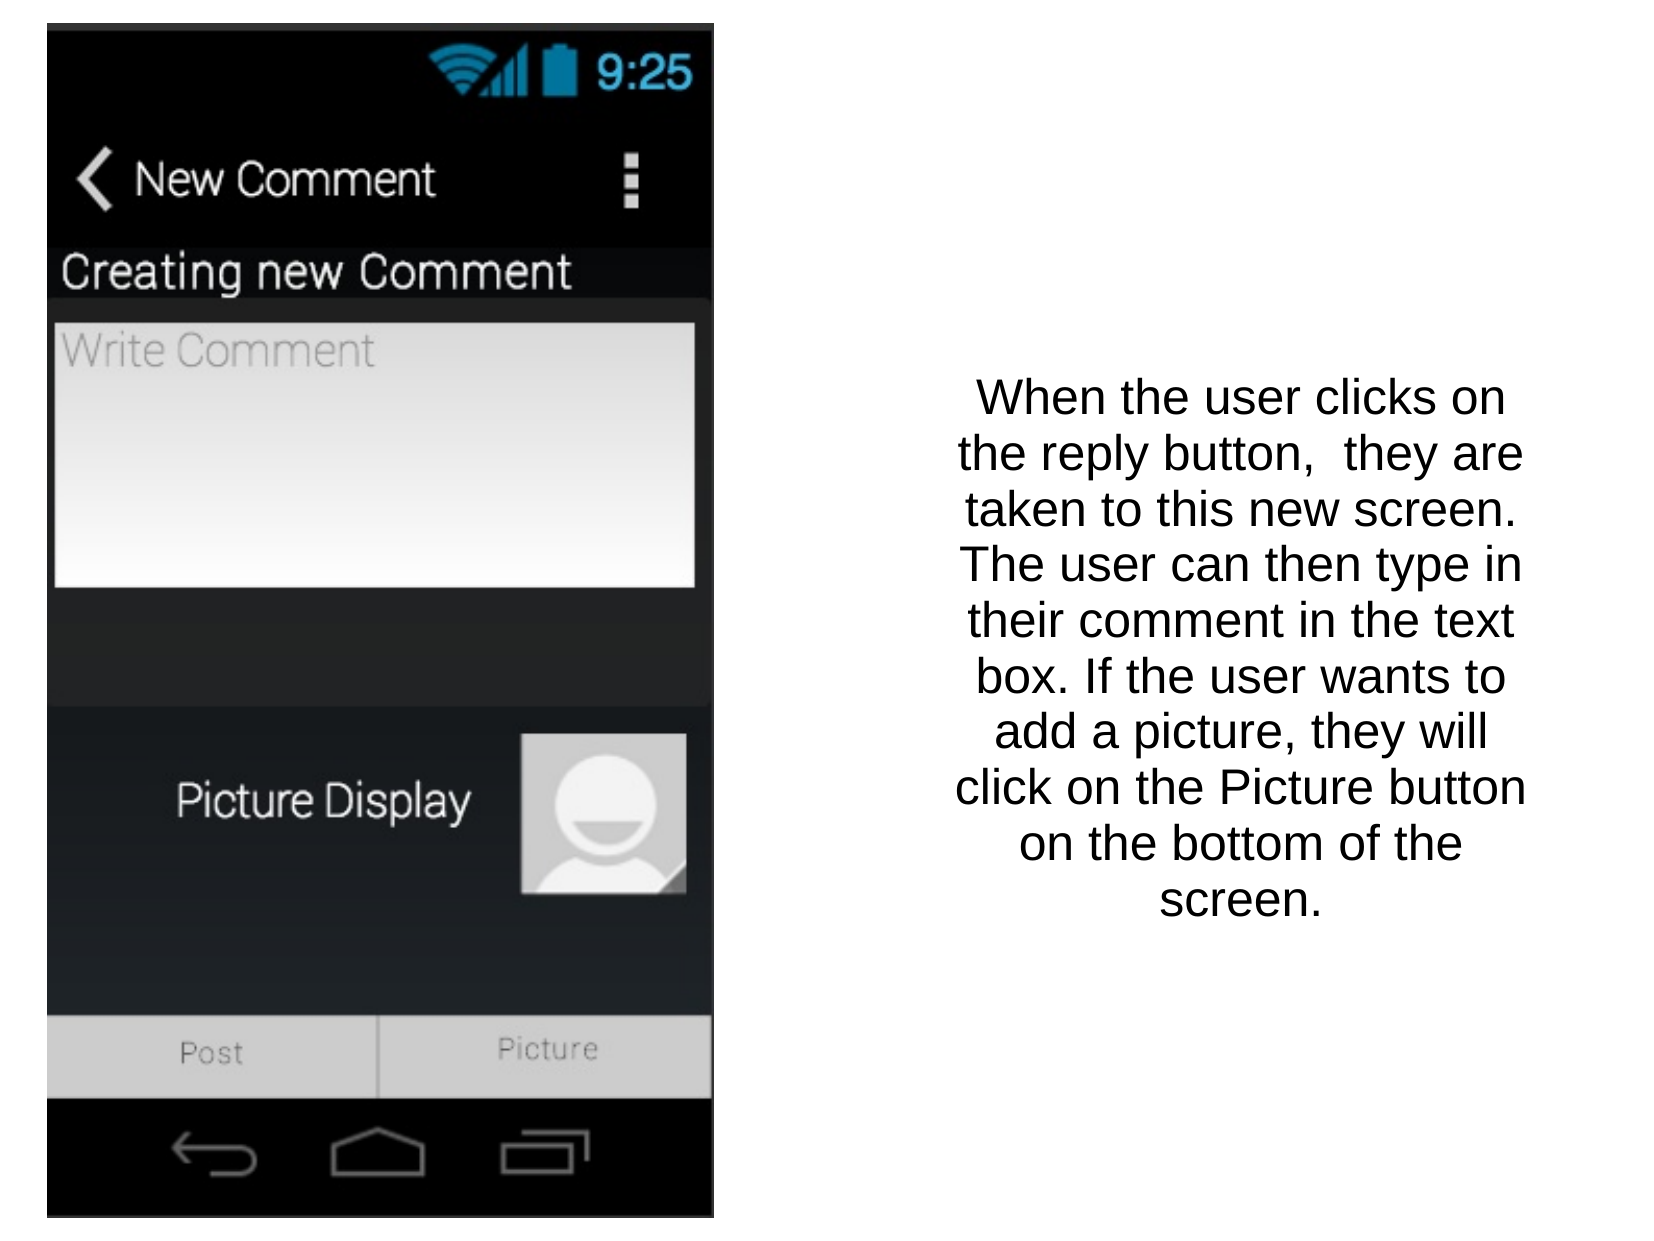

# When the user clicks on the reply button, they are taken to this new screen. The user can then type in their comment in the text box. If the user wants to add a picture, they will click on the Picture button on the bottom of the screen.